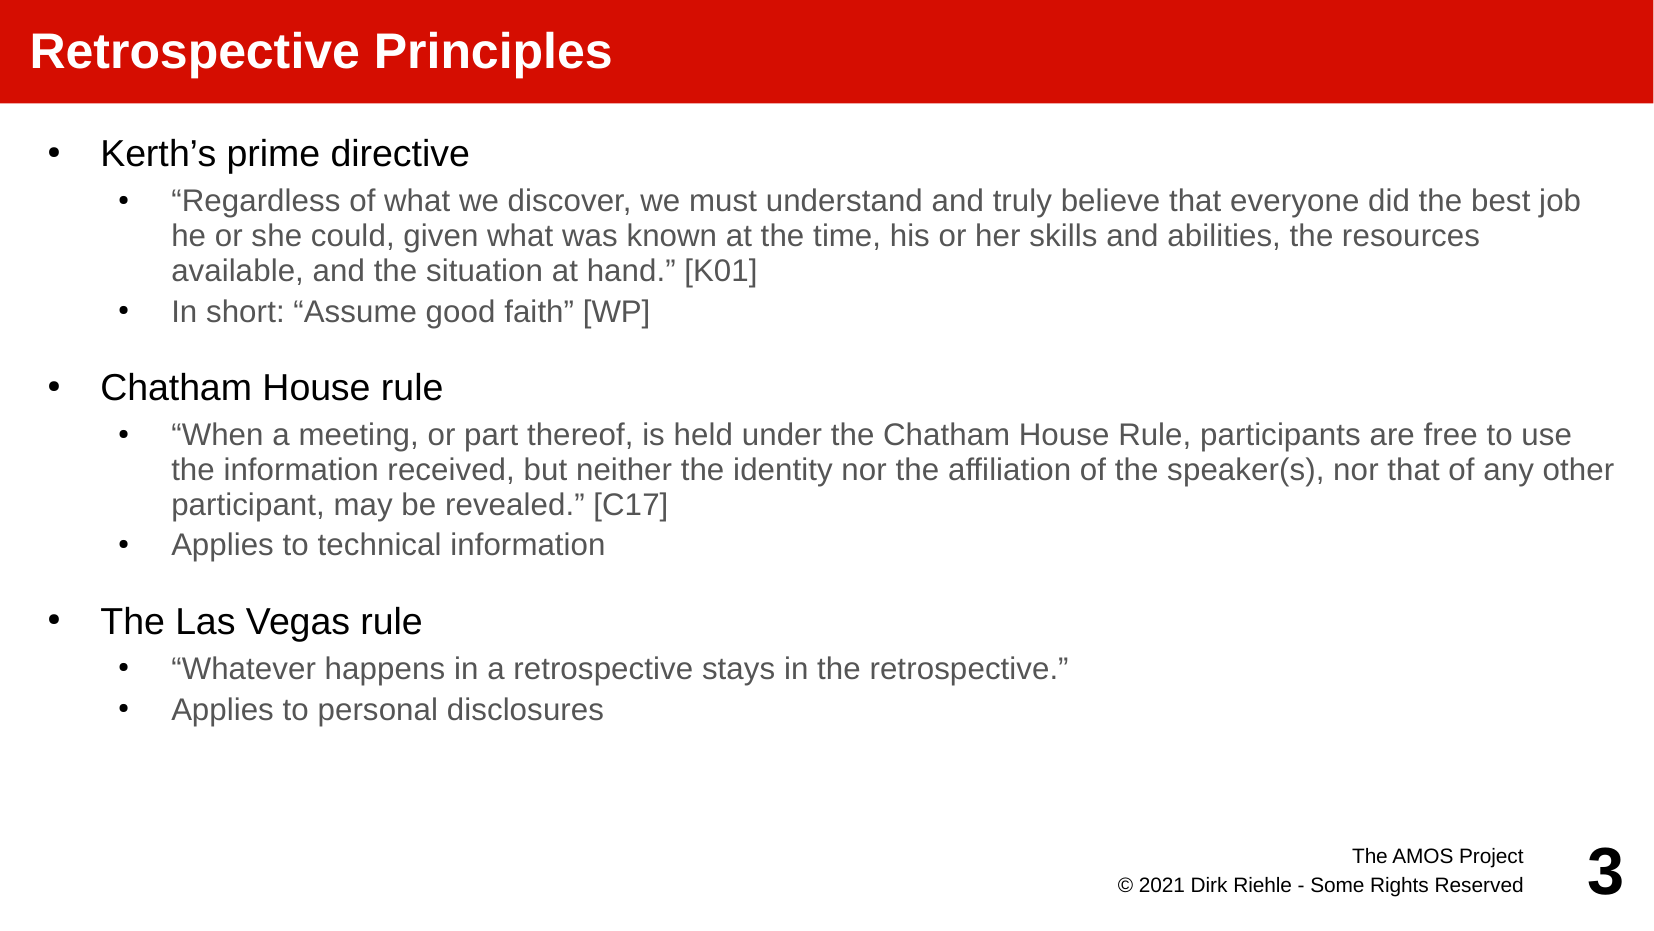

# Retrospective Principles
Kerth’s prime directive
“Regardless of what we discover, we must understand and truly believe that everyone did the best job he or she could, given what was known at the time, his or her skills and abilities, the resources available, and the situation at hand.” [K01]
In short: “Assume good faith” [WP]
Chatham House rule
“When a meeting, or part thereof, is held under the Chatham House Rule, participants are free to use the information received, but neither the identity nor the affiliation of the speaker(s), nor that of any other participant, may be revealed.” [C17]
Applies to technical information
The Las Vegas rule
“Whatever happens in a retrospective stays in the retrospective.”
Applies to personal disclosures
The AMOS Project
3
© 2021 Dirk Riehle - Some Rights Reserved